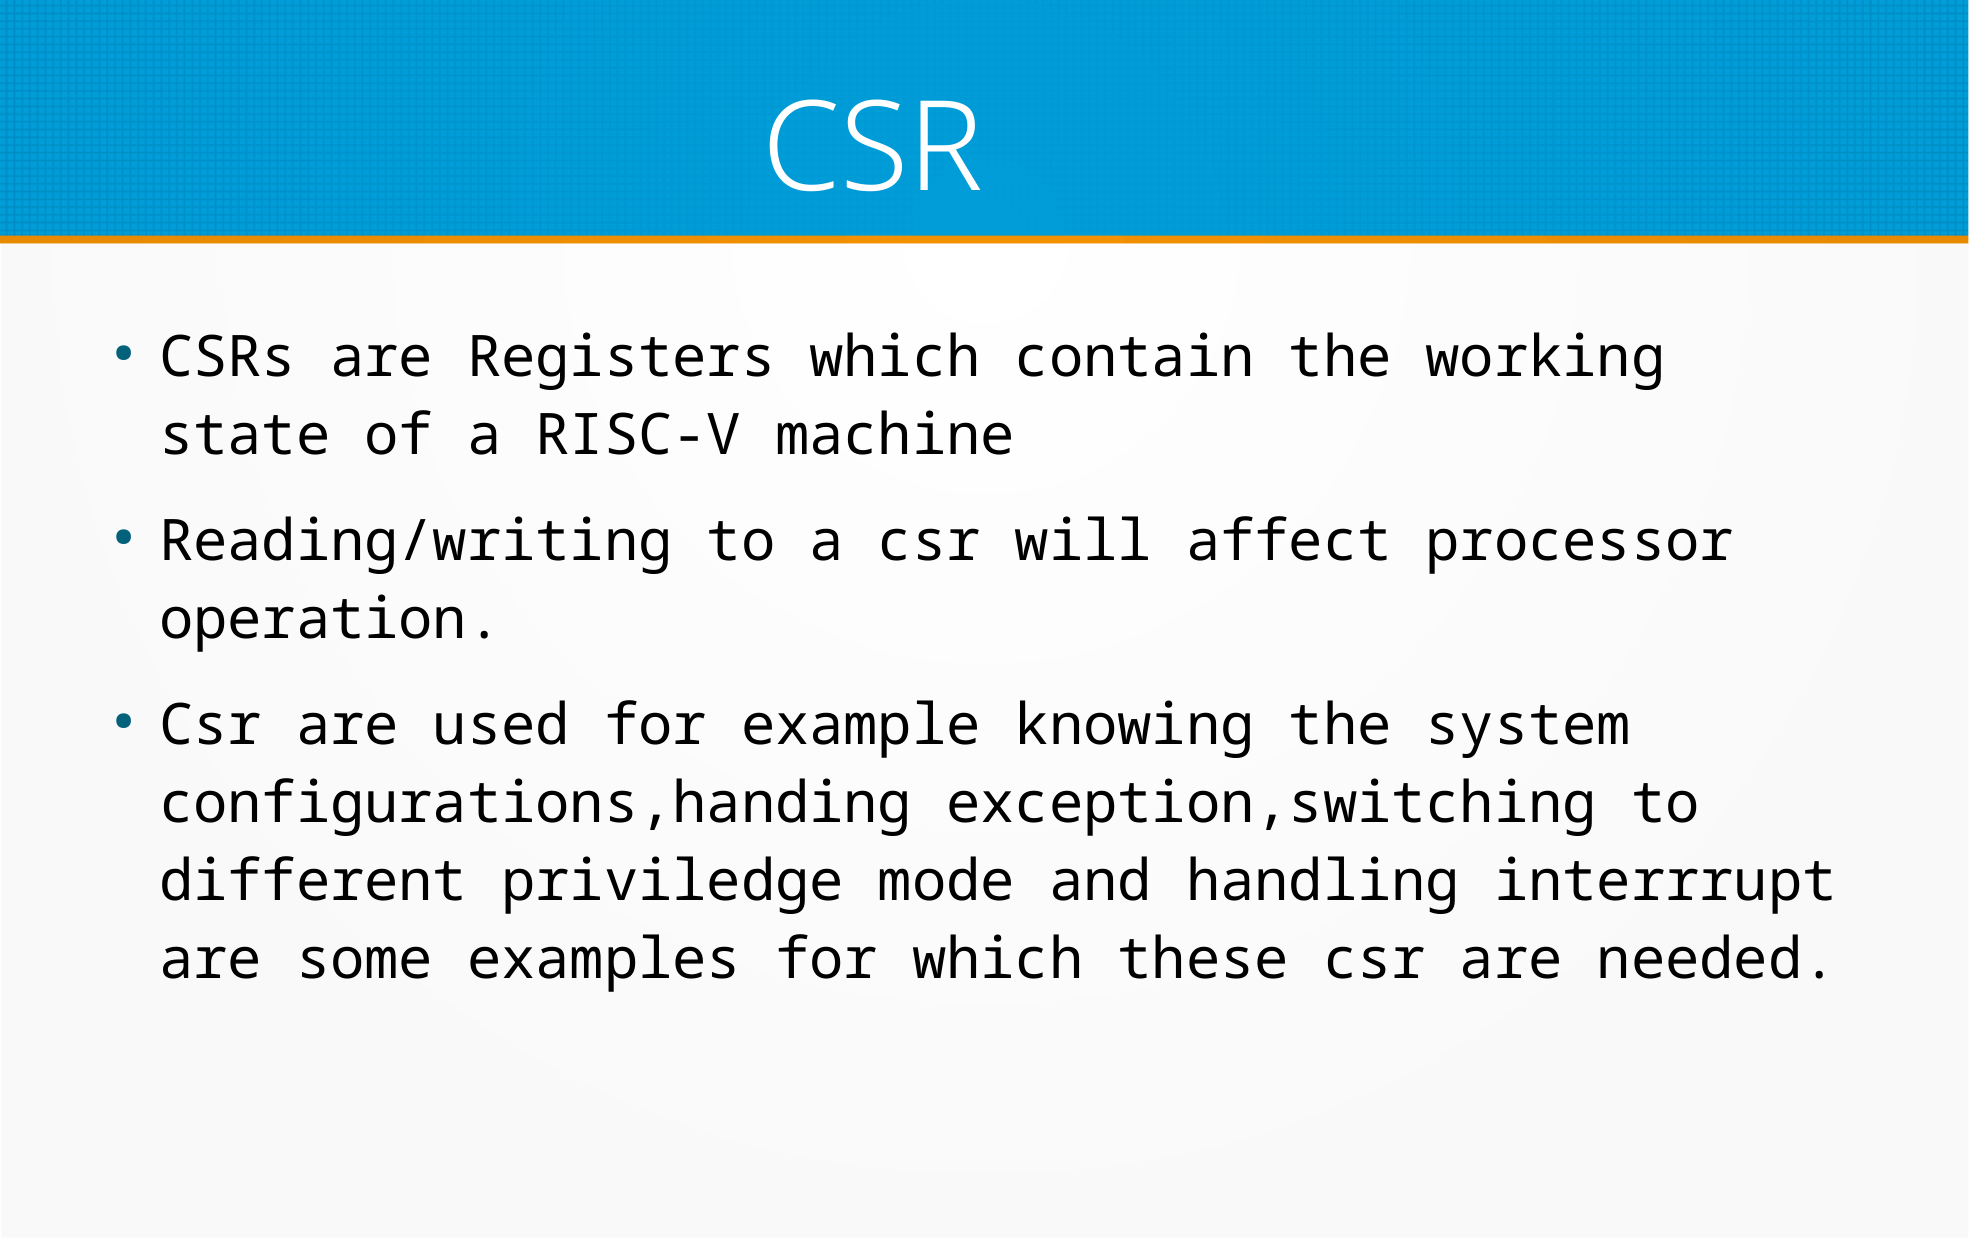

# CSR
CSRs are Registers which contain the working state of a RISC-V machine
Reading/writing to a csr will affect processor operation.
Csr are used for example knowing the system configurations,handing exception,switching to different priviledge mode and handling interrrupt are some examples for which these csr are needed.